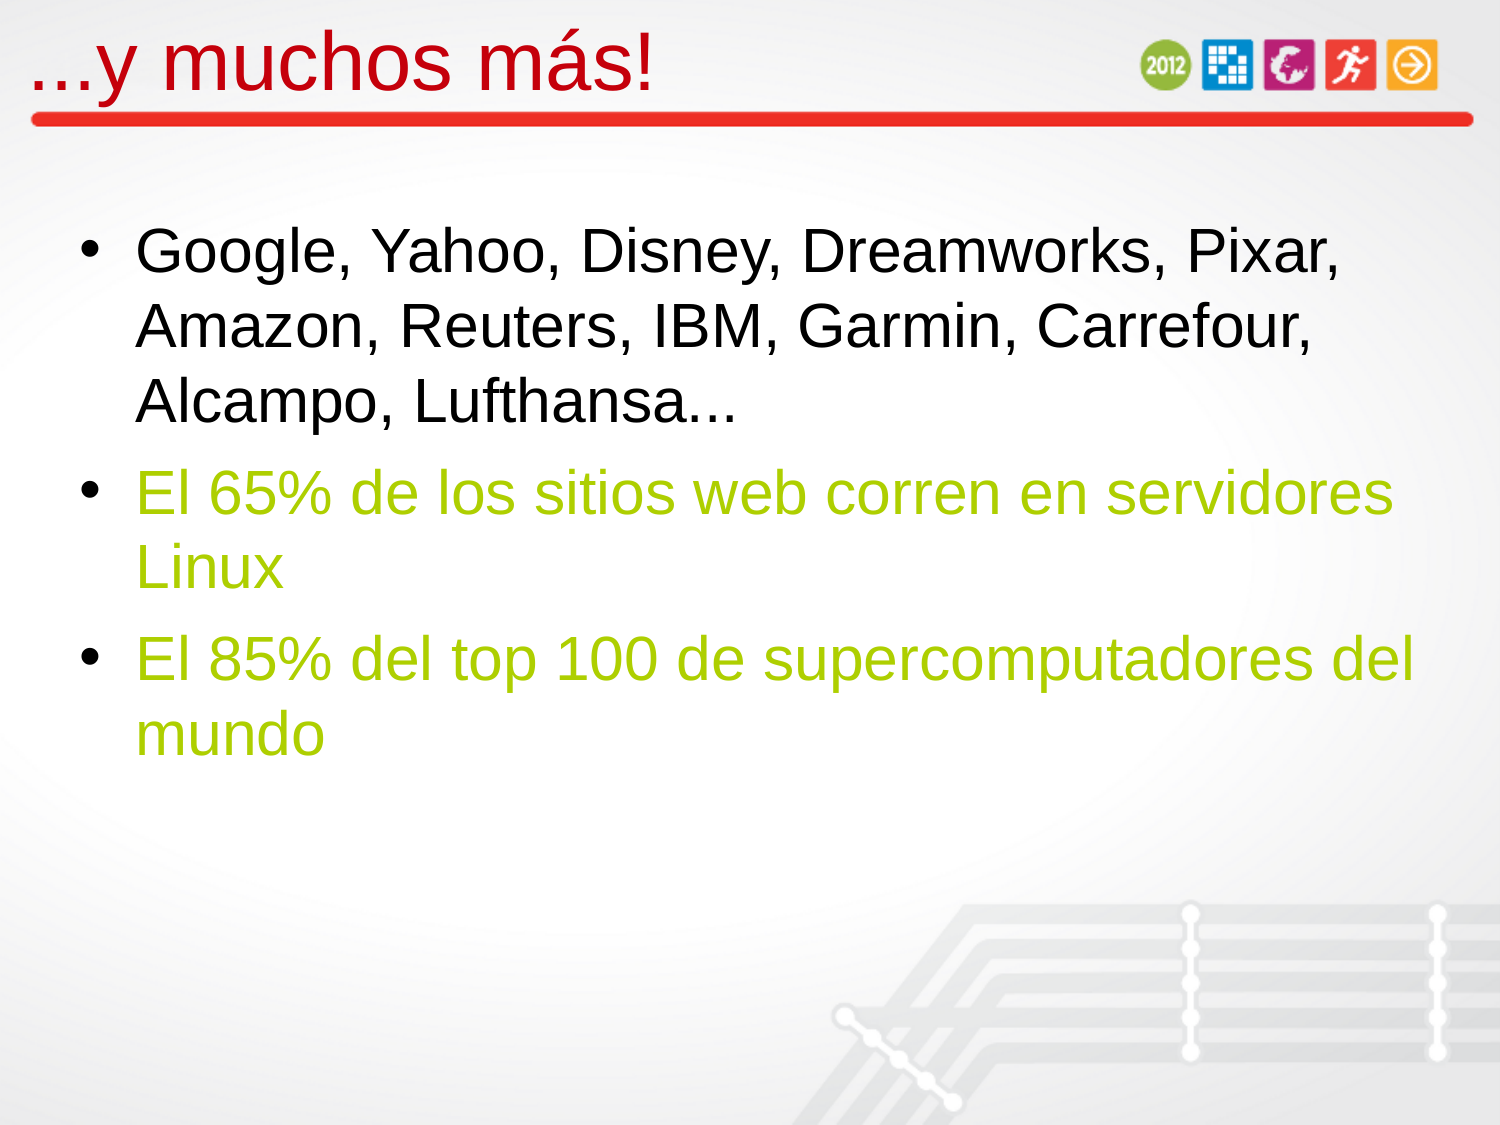

# ...y muchos más!
Google, Yahoo, Disney, Dreamworks, Pixar, Amazon, Reuters, IBM, Garmin, Carrefour, Alcampo, Lufthansa...
El 65% de los sitios web corren en servidores Linux
El 85% del top 100 de supercomputadores del mundo